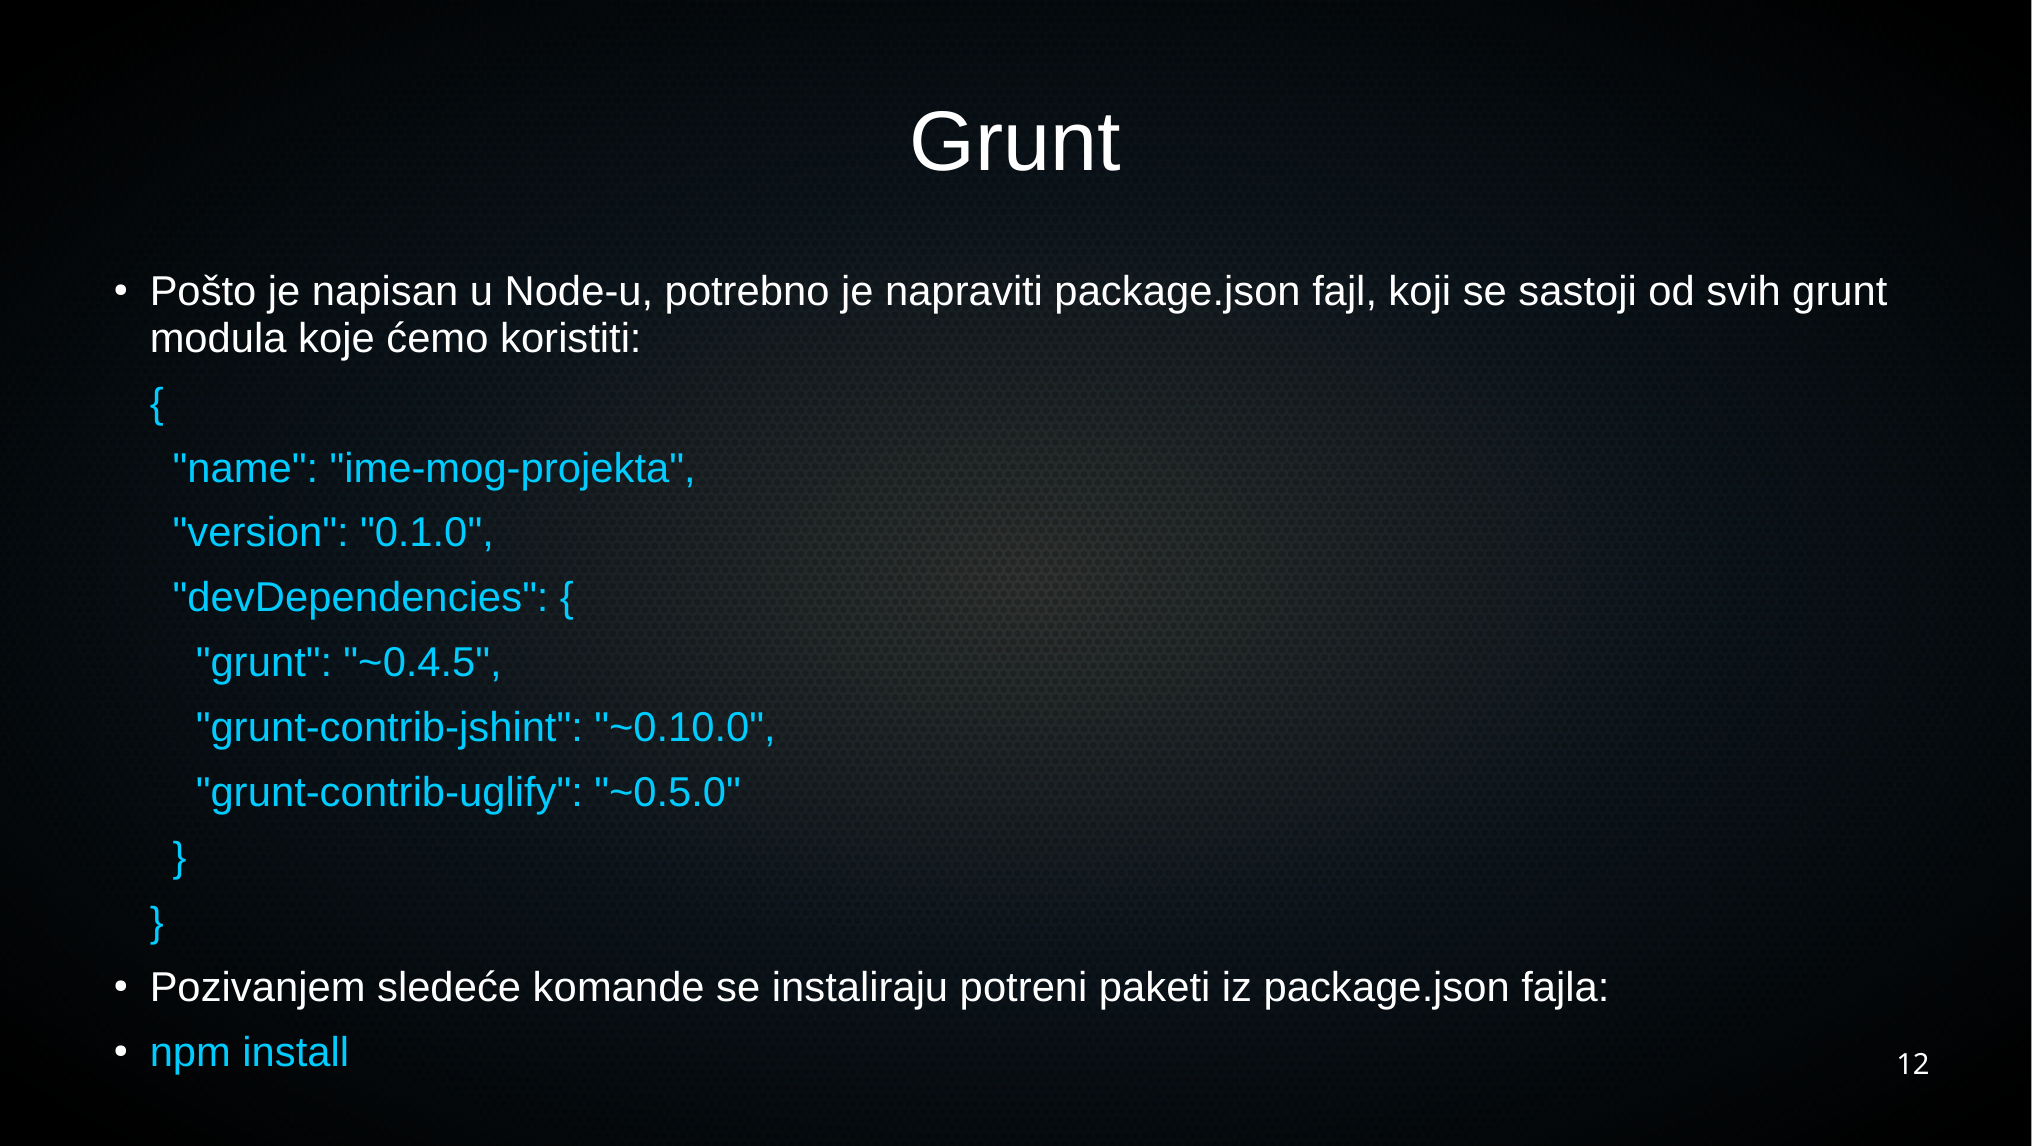

# Grunt
Pošto je napisan u Node-u, potrebno je napraviti package.json fajl, koji se sastoji od svih grunt modula koje ćemo koristiti:
{
 "name": "ime-mog-projekta",
 "version": "0.1.0",
 "devDependencies": {
 "grunt": "~0.4.5",
 "grunt-contrib-jshint": "~0.10.0",
 "grunt-contrib-uglify": "~0.5.0"
 }
}
Pozivanjem sledeće komande se instaliraju potreni paketi iz package.json fajla:
npm install
12